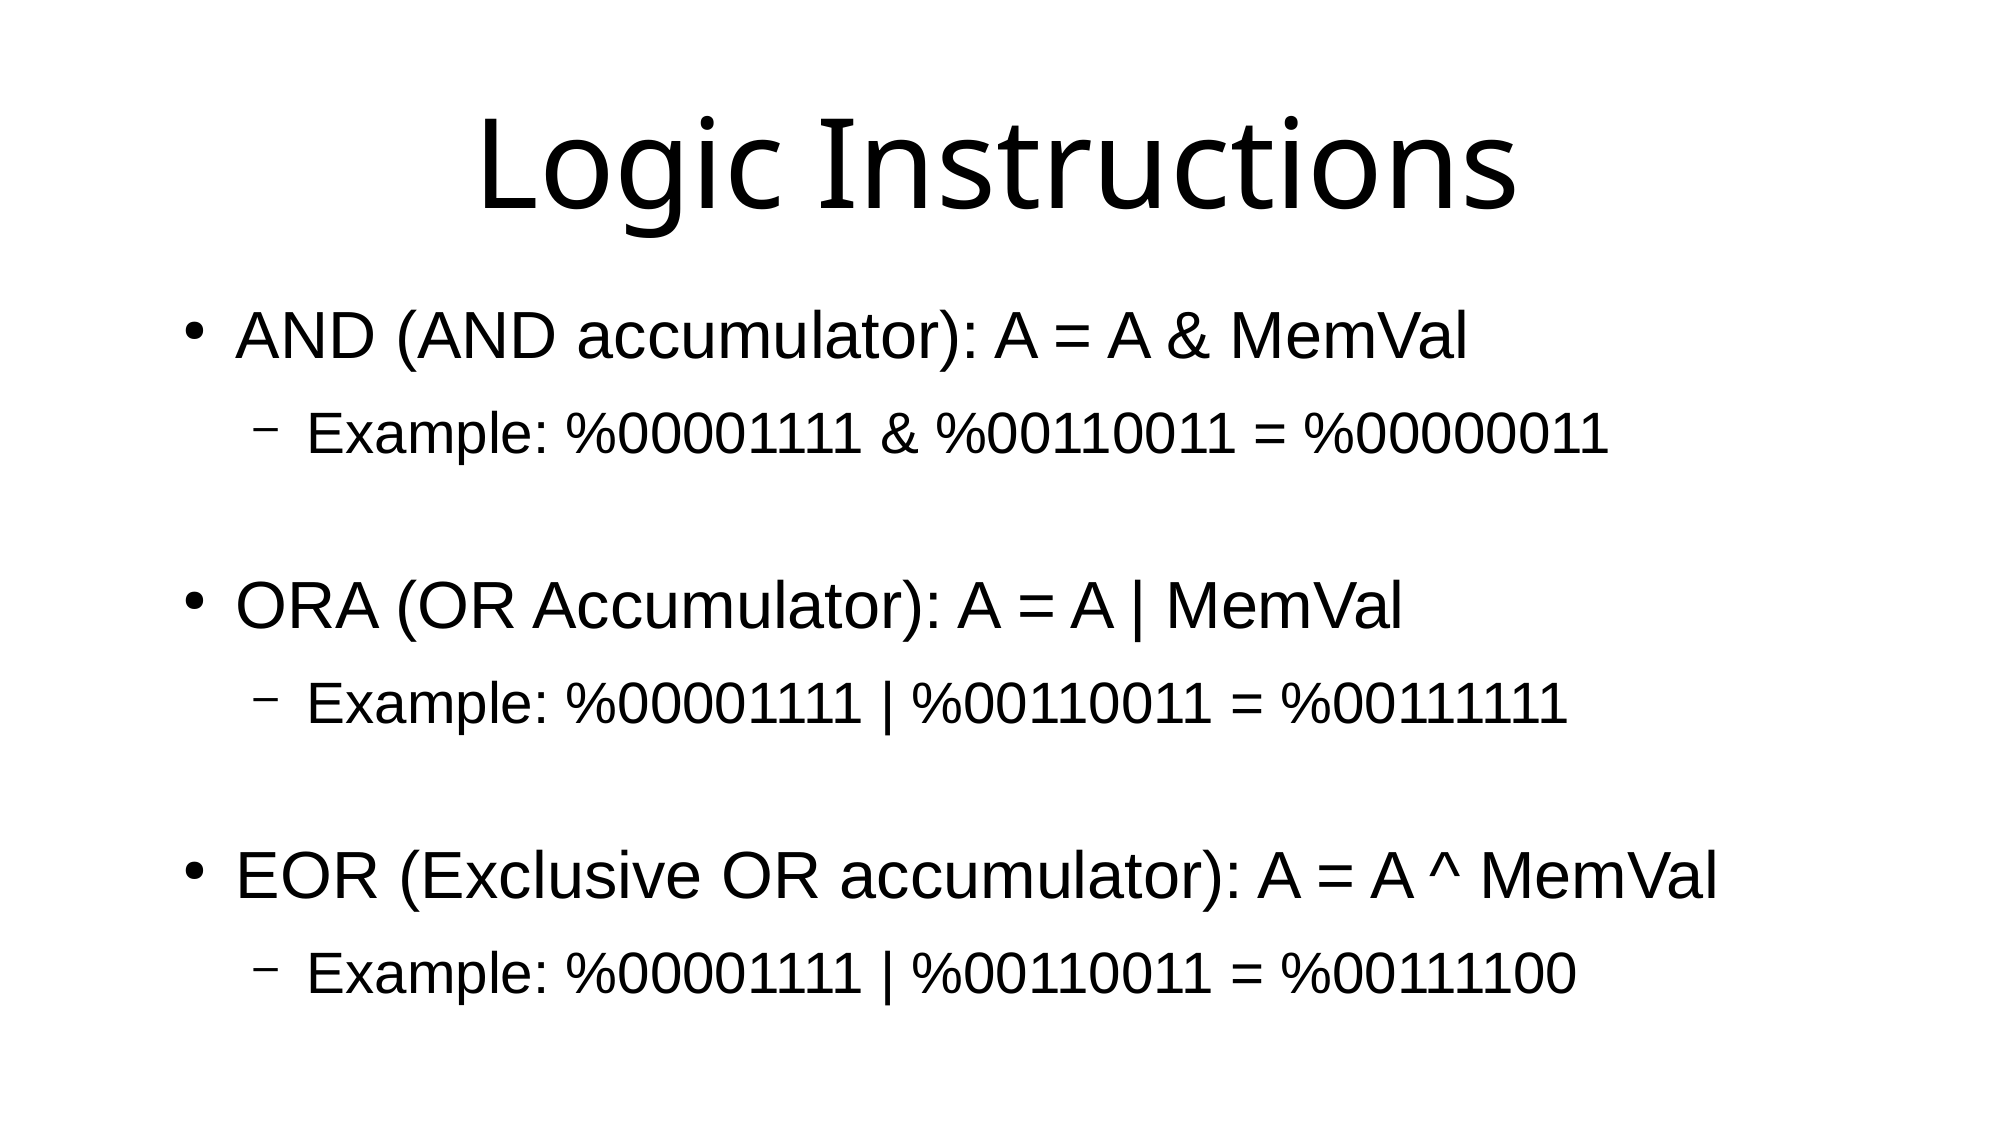

Logic Instructions
# AND (AND accumulator): A = A & MemVal
Example: %00001111 & %00110011 = %00000011
ORA (OR Accumulator): A = A | MemVal
Example: %00001111 | %00110011 = %00111111
EOR (Exclusive OR accumulator): A = A ^ MemVal
Example: %00001111 | %00110011 = %00111100